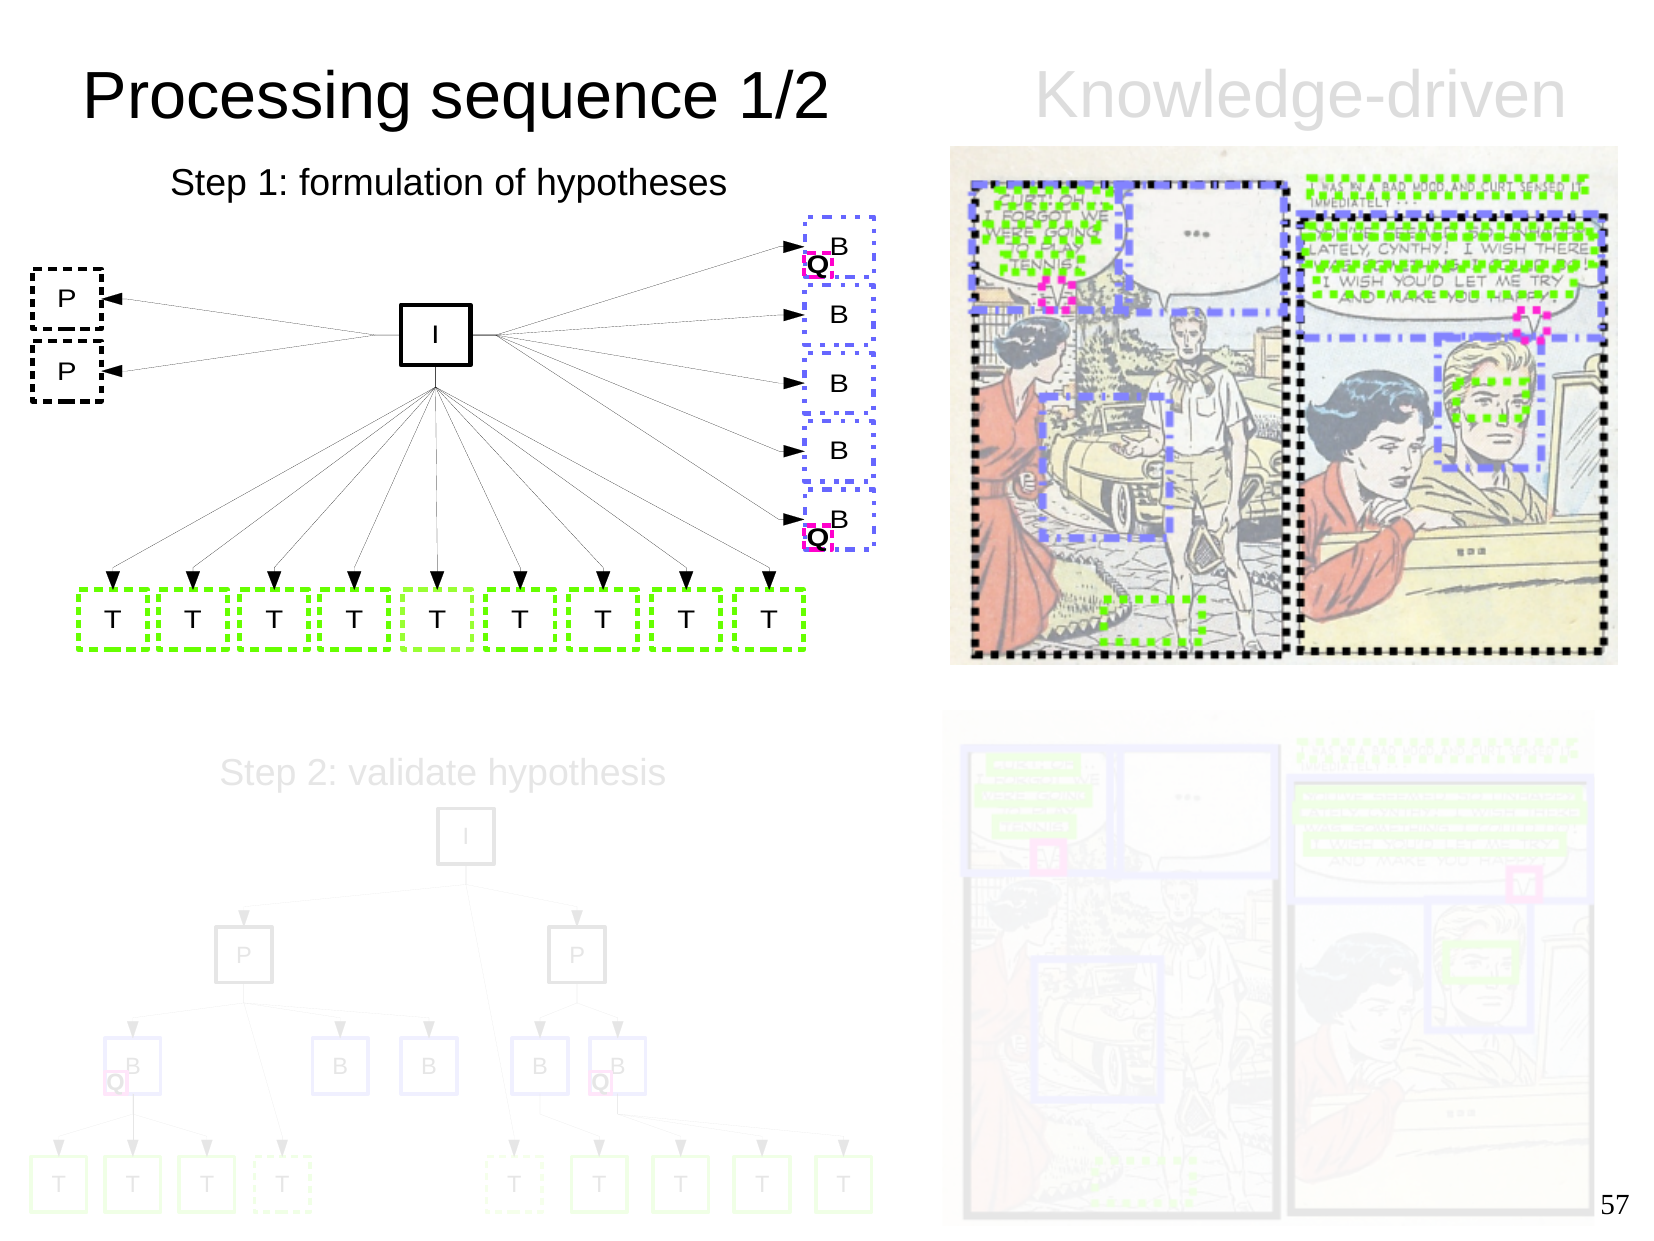

# Processing sequence 1/2
Step 1: formulation of hypotheses
Step 2: validate hypothesis
57